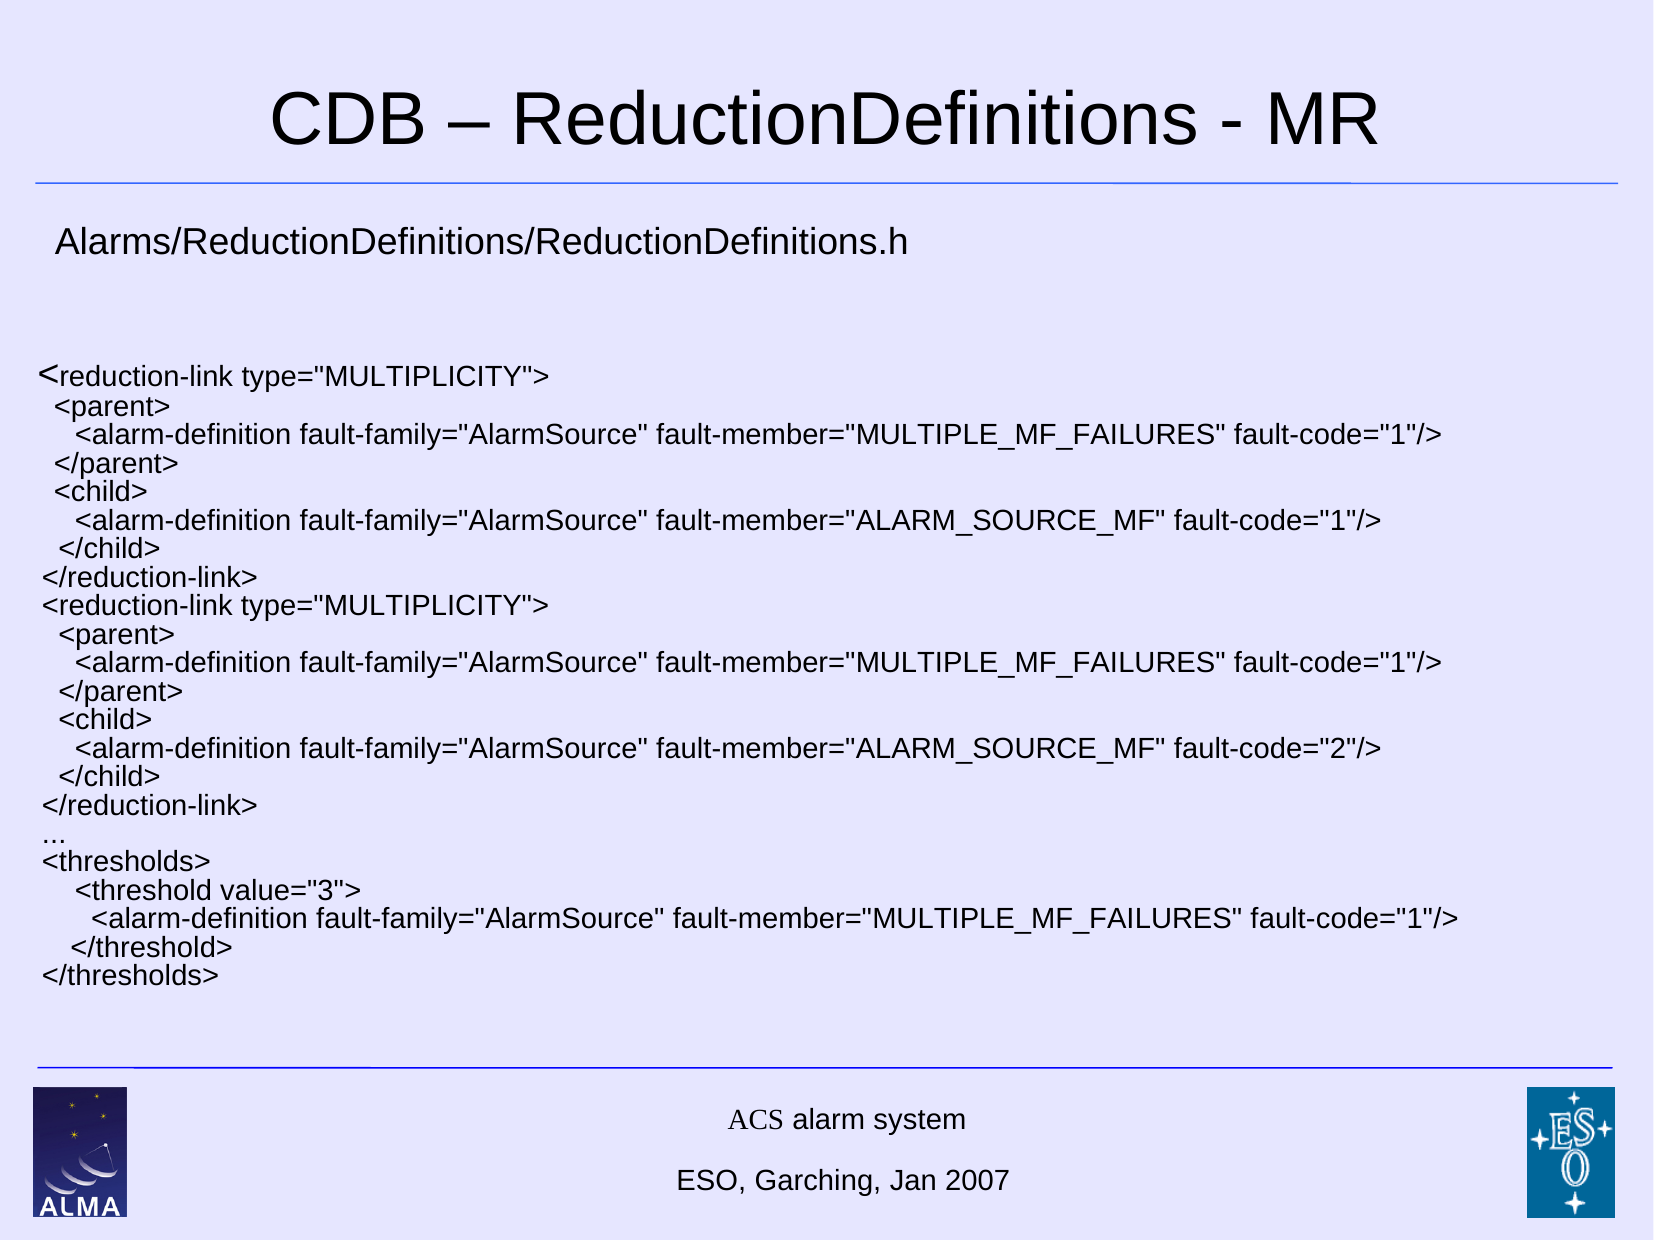

# CDB – ReductionDefinitions - MR
Alarms/ReductionDefinitions/ReductionDefinitions.h
<reduction-link type="MULTIPLICITY">
 <parent>
	 <alarm-definition fault-family="AlarmSource" fault-member="MULTIPLE_MF_FAILURES" fault-code="1"/>
 </parent>
 <child>
	 <alarm-definition fault-family="AlarmSource" fault-member="ALARM_SOURCE_MF" fault-code="1"/>
	 </child>
	</reduction-link>
	<reduction-link type="MULTIPLICITY">
	 <parent>
	 <alarm-definition fault-family="AlarmSource" fault-member="MULTIPLE_MF_FAILURES" fault-code="1"/>
	 </parent>
	 <child>
	 <alarm-definition fault-family="AlarmSource" fault-member="ALARM_SOURCE_MF" fault-code="2"/>
	 </child>
	</reduction-link>
	...
	<thresholds>
	 <threshold value="3">
	 <alarm-definition fault-family="AlarmSource" fault-member="MULTIPLE_MF_FAILURES" fault-code="1"/>
 </threshold>
	</thresholds>